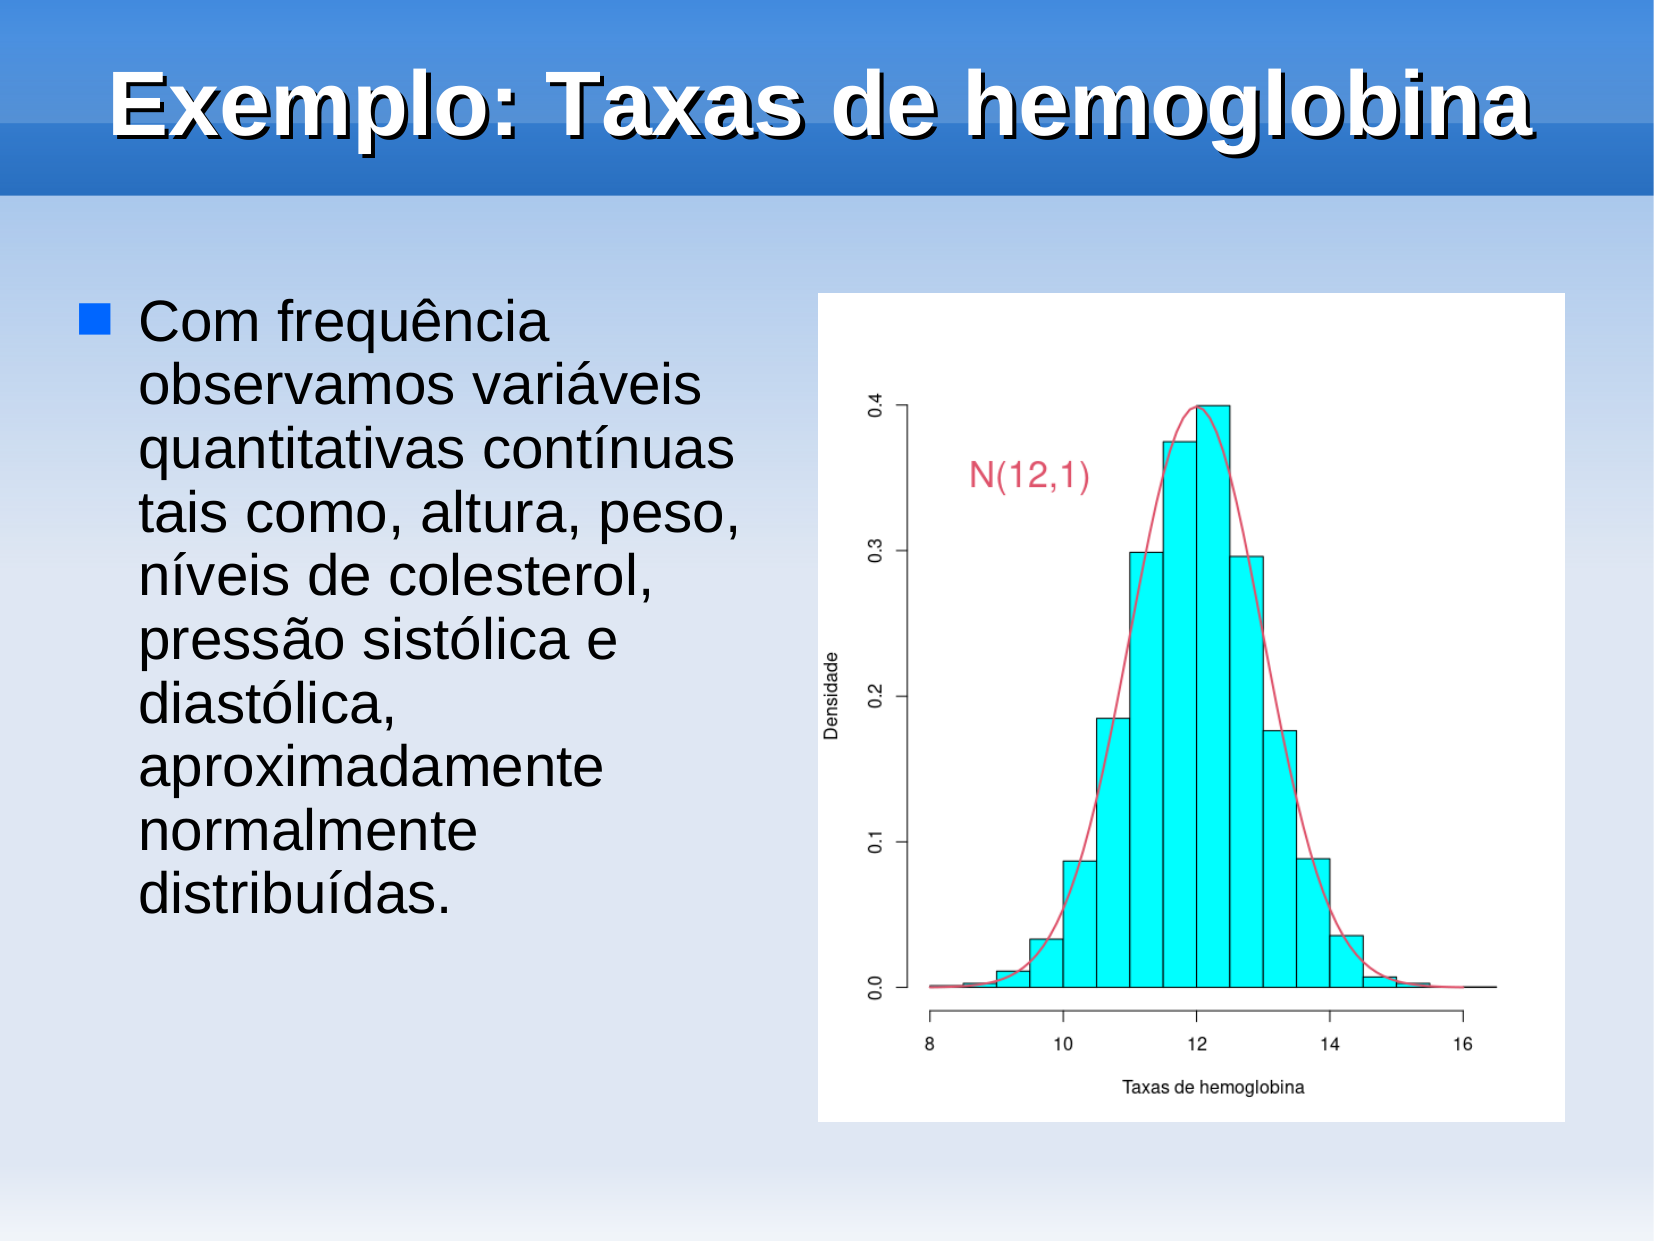

# Exemplo: Taxas de hemoglobina
Com frequência observamos variáveis quantitativas contínuas tais como, altura, peso, níveis de colesterol, pressão sistólica e diastólica, aproximadamente normalmente distribuídas.